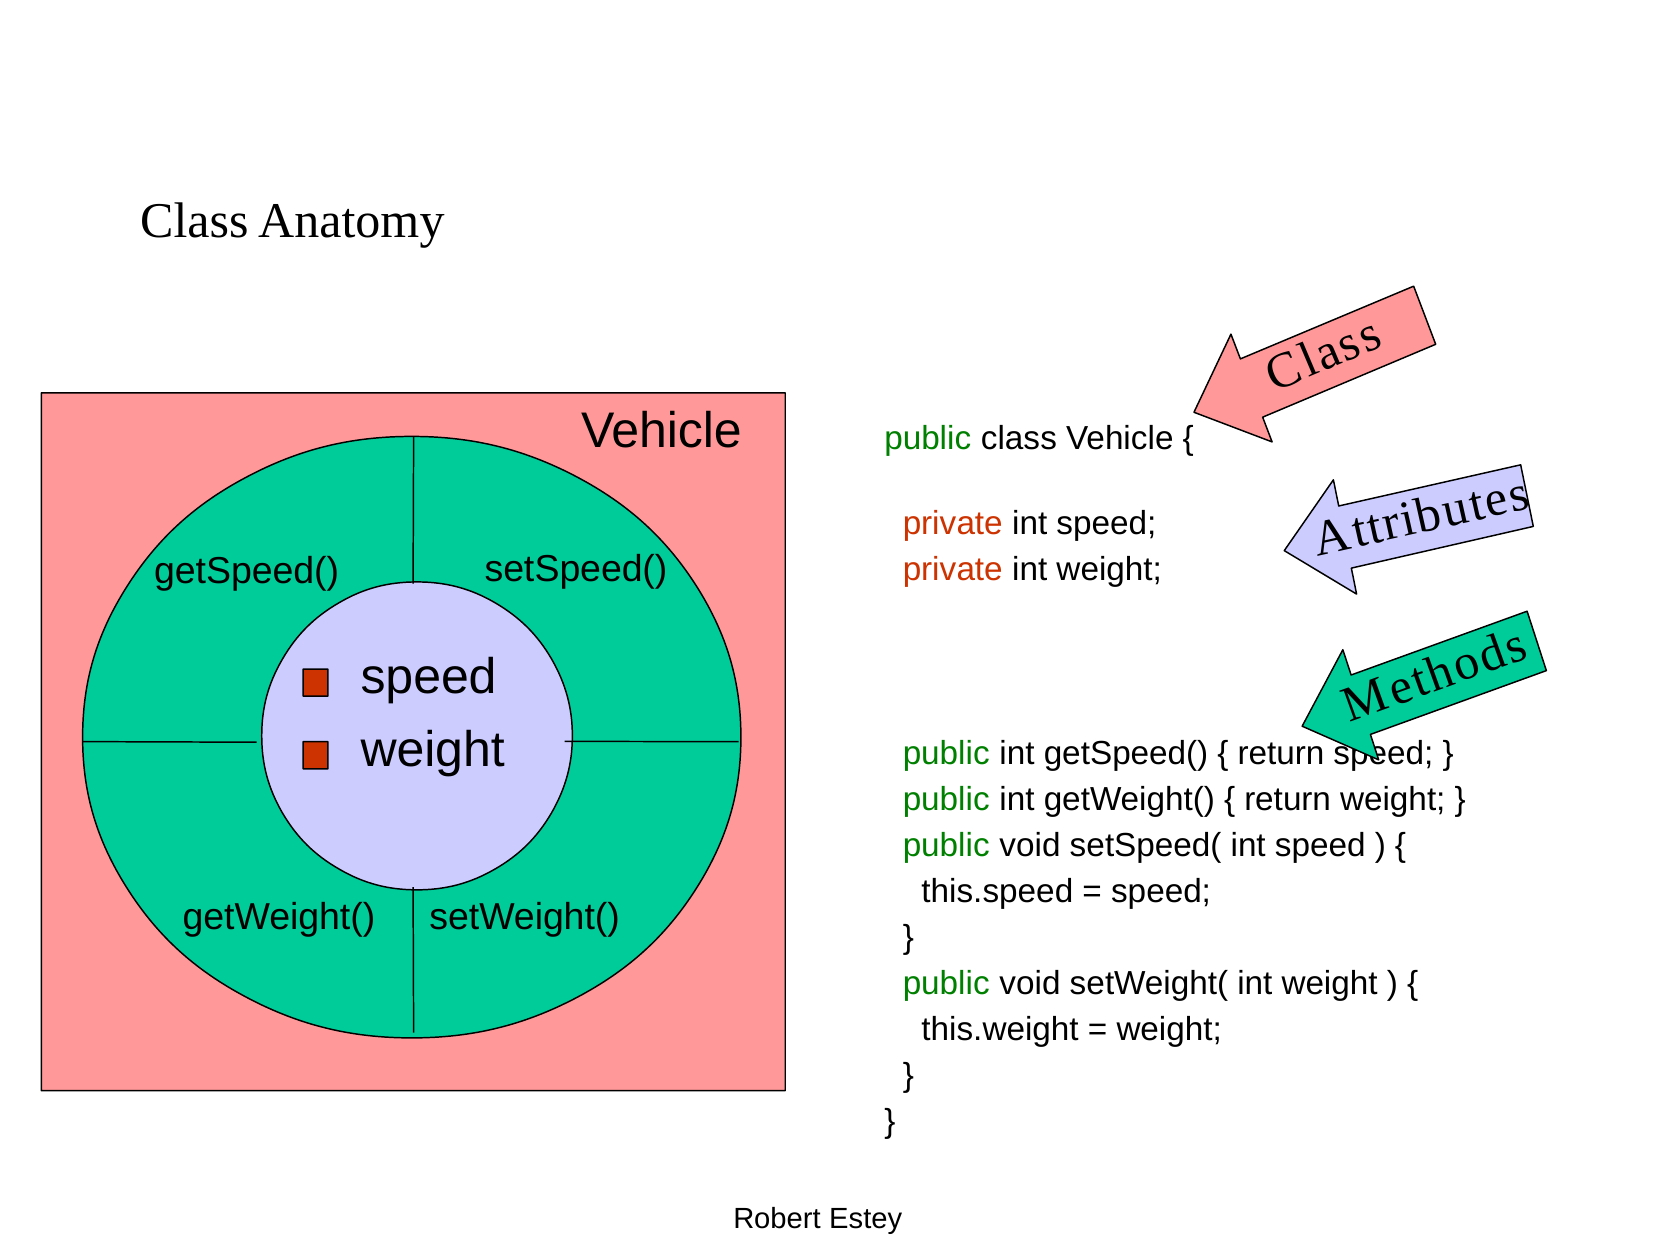

Class Anatomy
s
s
a
l
C
Vehicle
public class Vehicle {
s
e
t
u
b
i
r
t
t
 private int speed;
A
setSpeed()
getSpeed()
 private int weight;
s
d
o
h
t
speed
e
M
weight
 public int getSpeed() { return speed; }
 public int getWeight() { return weight; }
 public void setSpeed( int speed ) {
 this.speed = speed;
getWeight()
setWeight()
 }
 public void setWeight( int weight ) {
 this.weight = weight;
 }
}
Robert Estey
07 April 1999